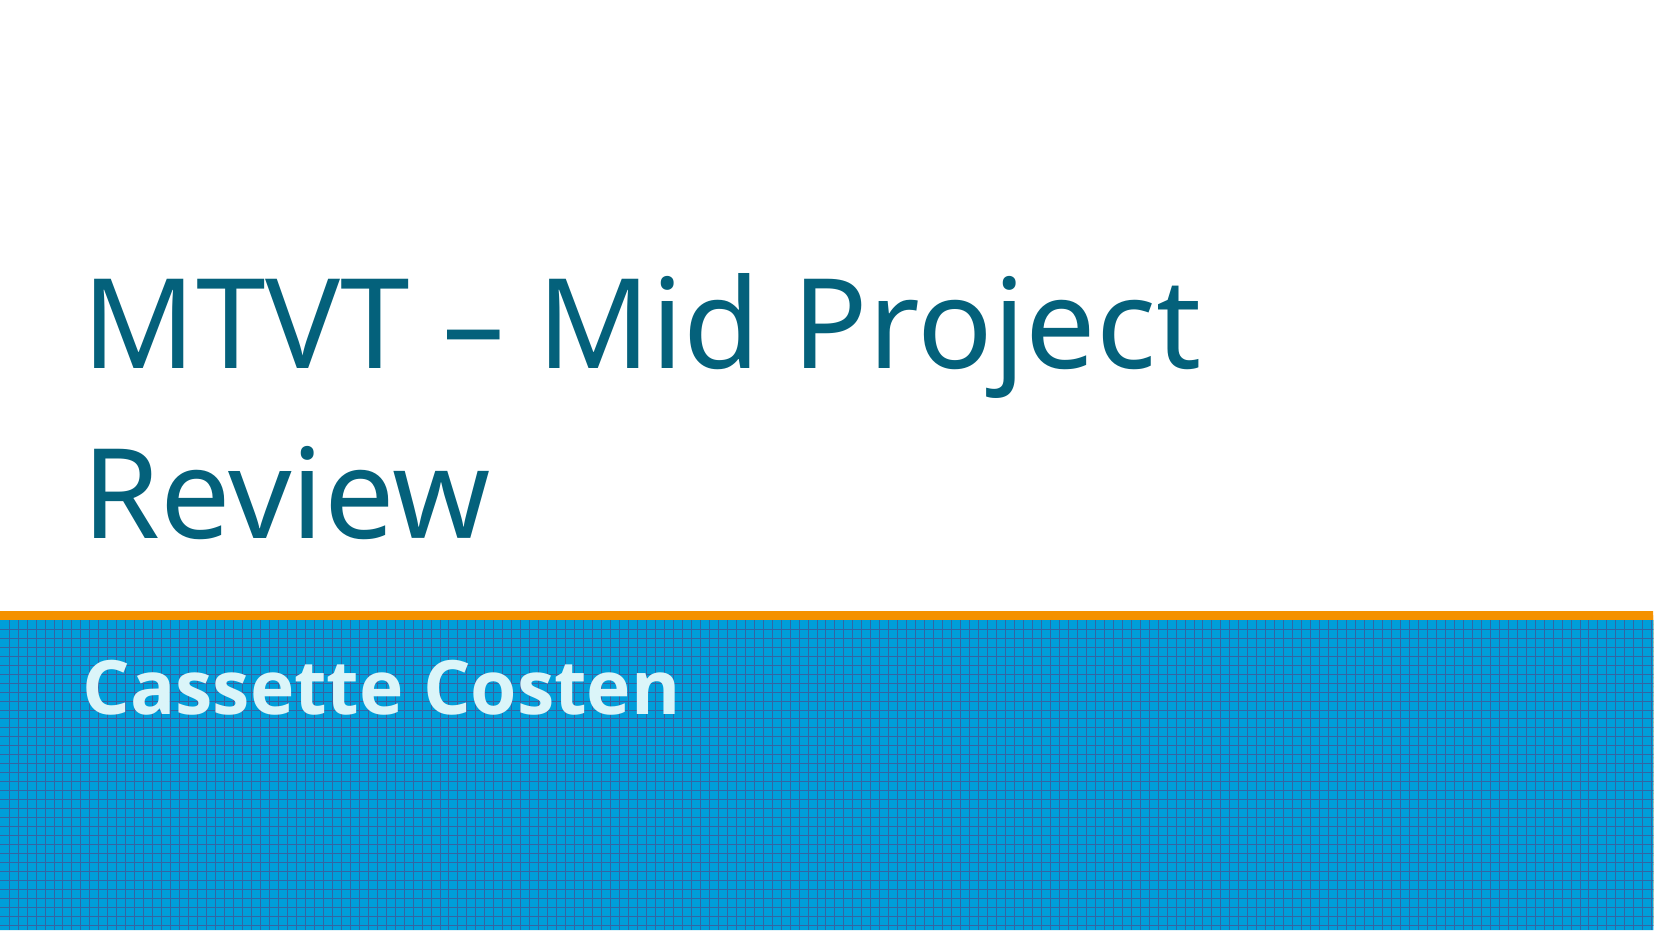

# MTVT – Mid Project Review
Cassette Costen